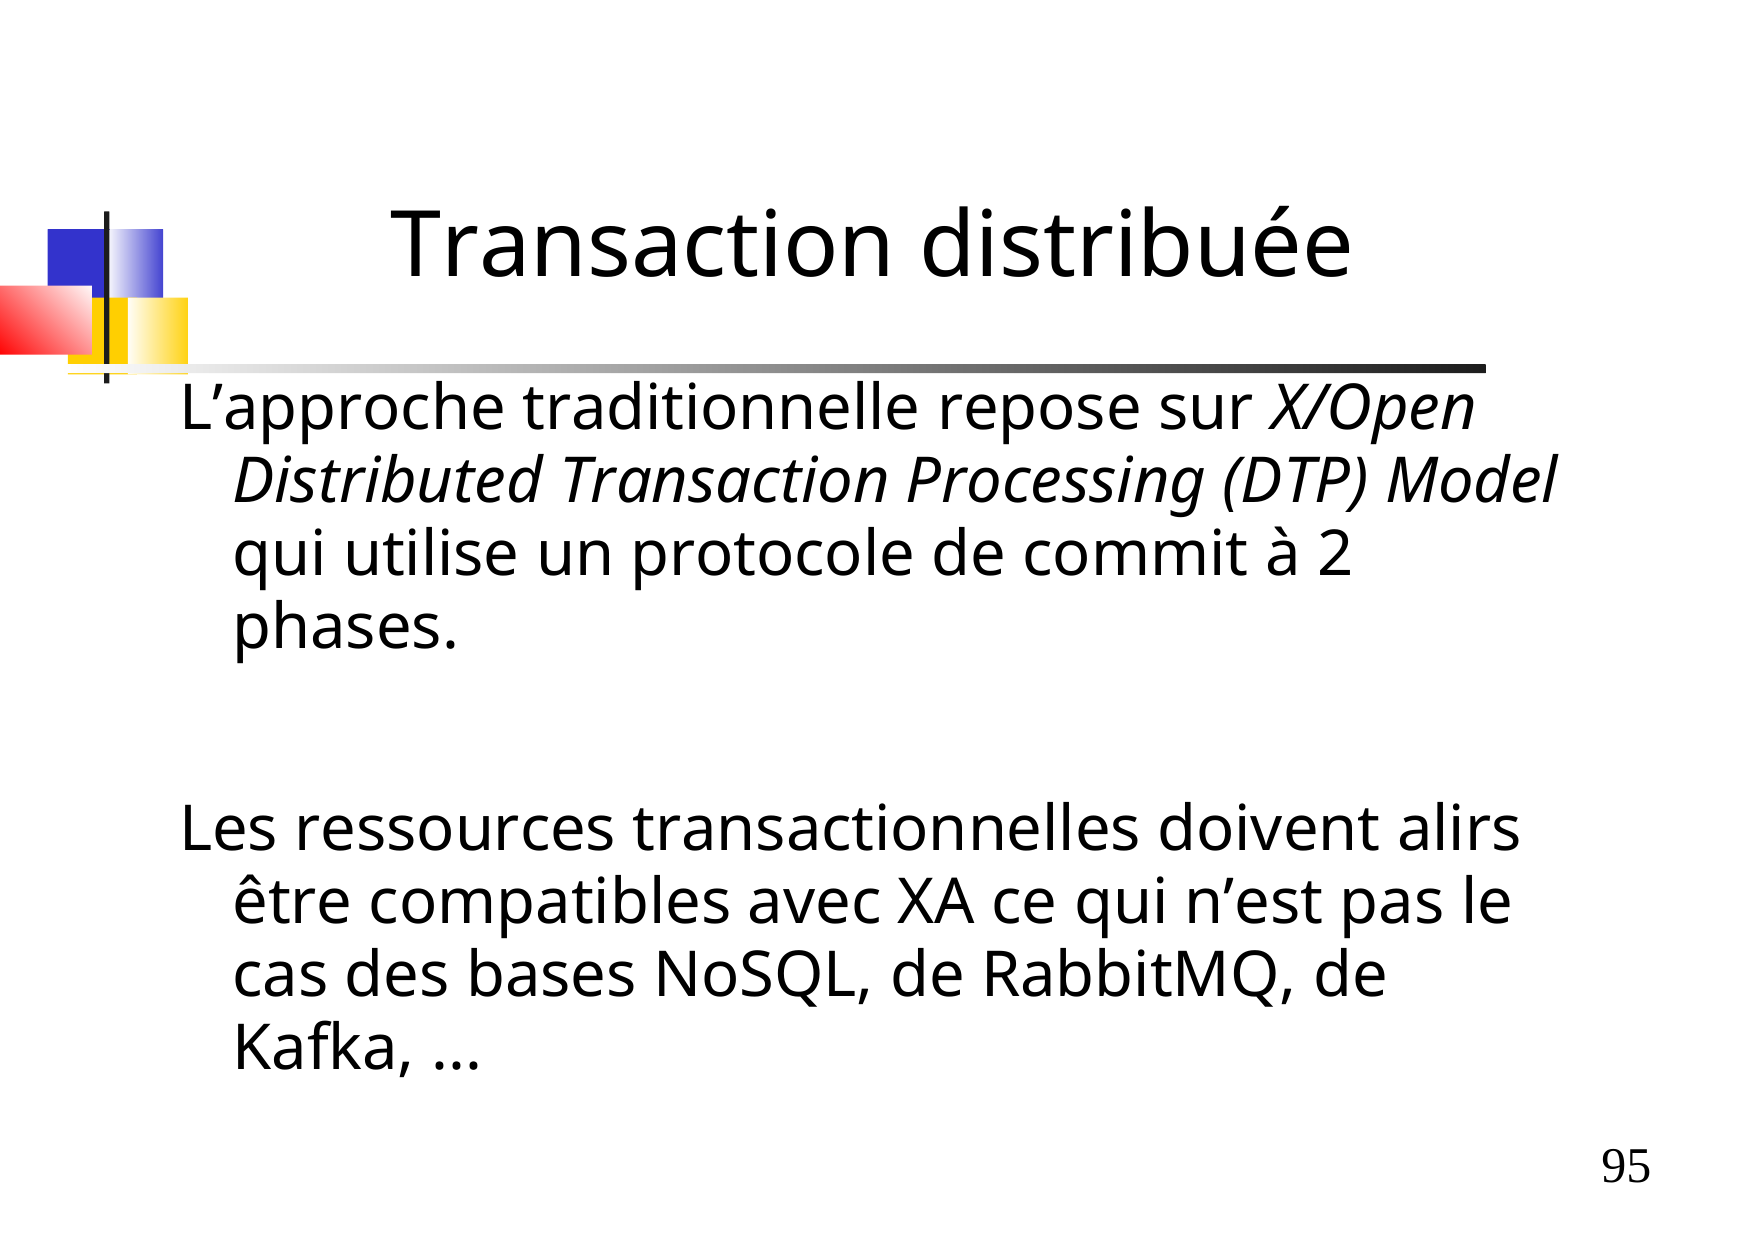

# Transaction distribuée
L’approche traditionnelle repose sur X/Open Distributed Transaction Processing (DTP) Model qui utilise un protocole de commit à 2 phases.
Les ressources transactionnelles doivent alirs être compatibles avec XA ce qui n’est pas le cas des bases NoSQL, de RabbitMQ, de Kafka, ...